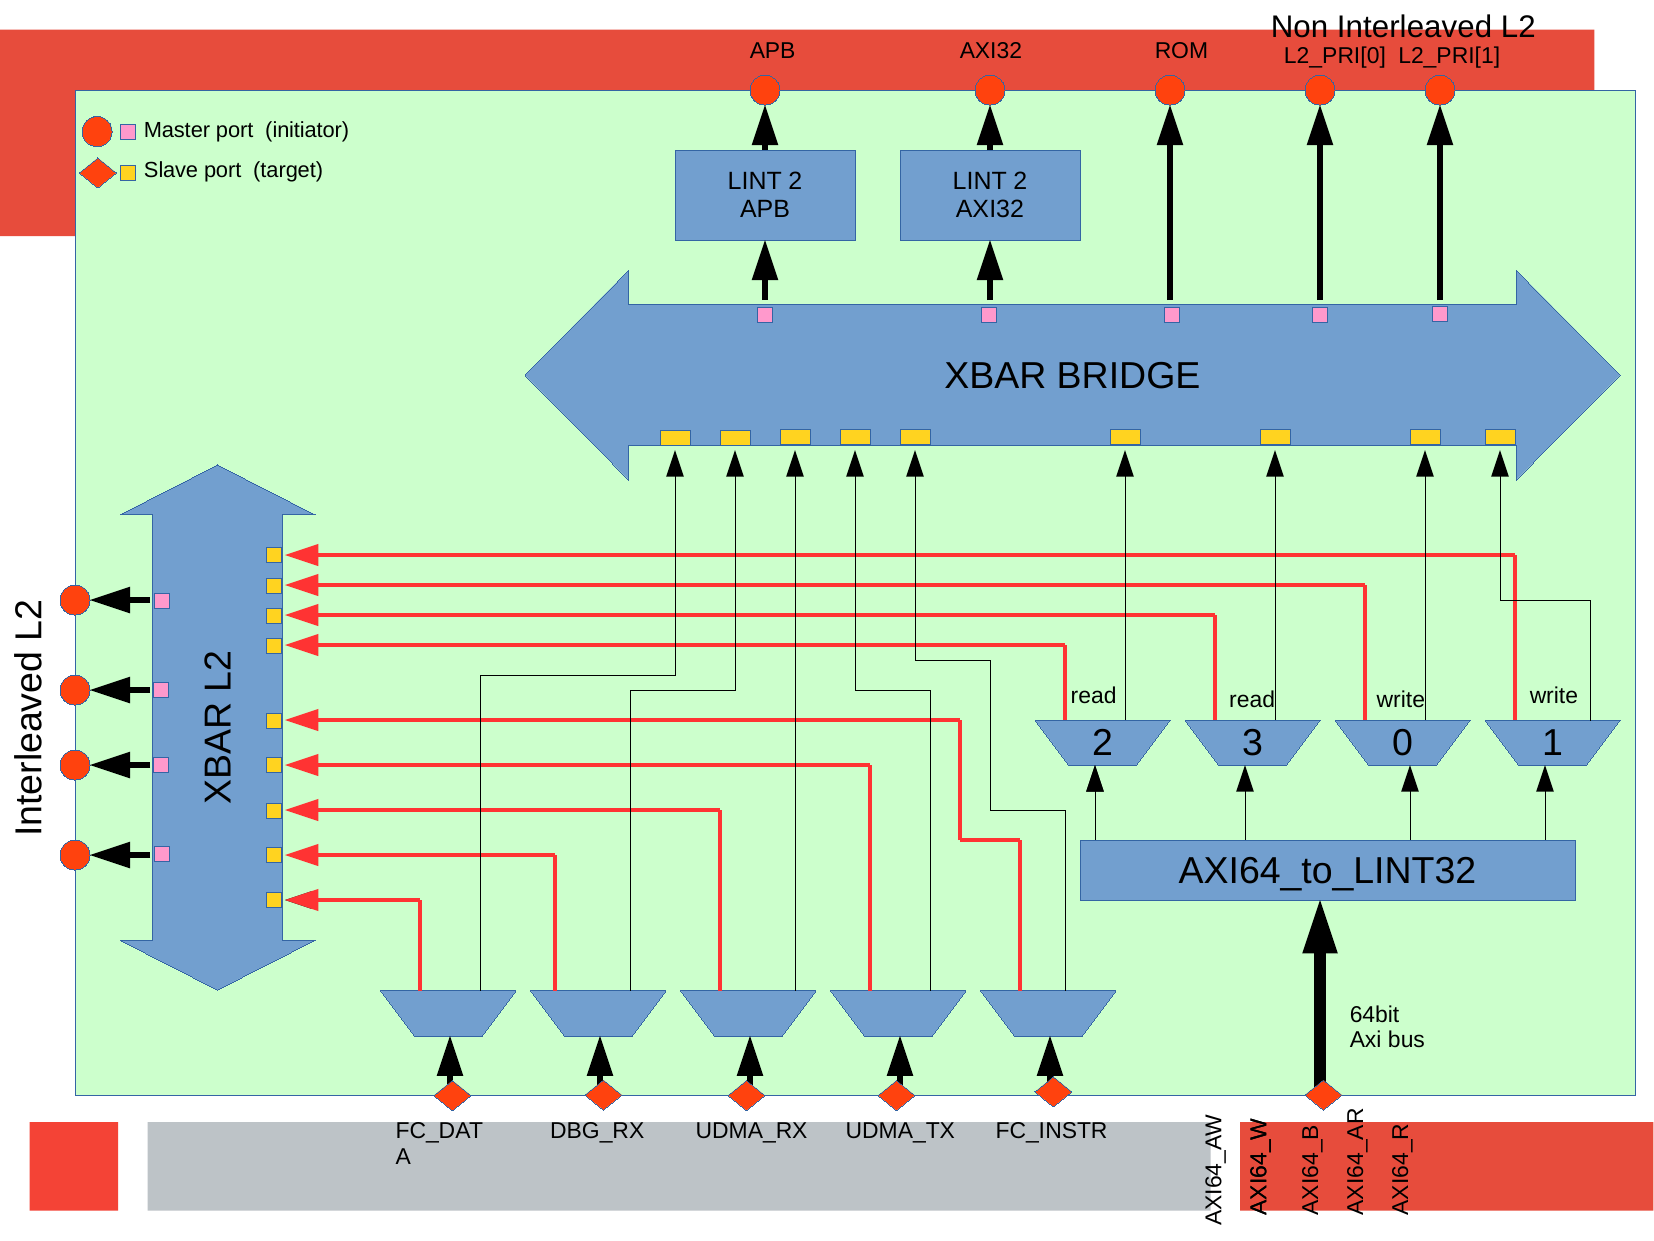

Non Interleaved L2
APB
AXI32
ROM
L2_PRI[0]
L2_PRI[1]
Master port (initiator)
Slave port (target)
LINT 2
APB
LINT 2
AXI32
XBAR BRIDGE
XBAR L2
read
write
read
write
Interleaved L2
2
3
0
1
AXI64_to_LINT32
64bit
Axi bus
FC_DATA
DBG_RX
UDMA_RX
UDMA_TX
FC_INSTR
AXI64_W
AXI64_W
AXI64_B
AXI64_AR
AXI64_R
AXI64_AW